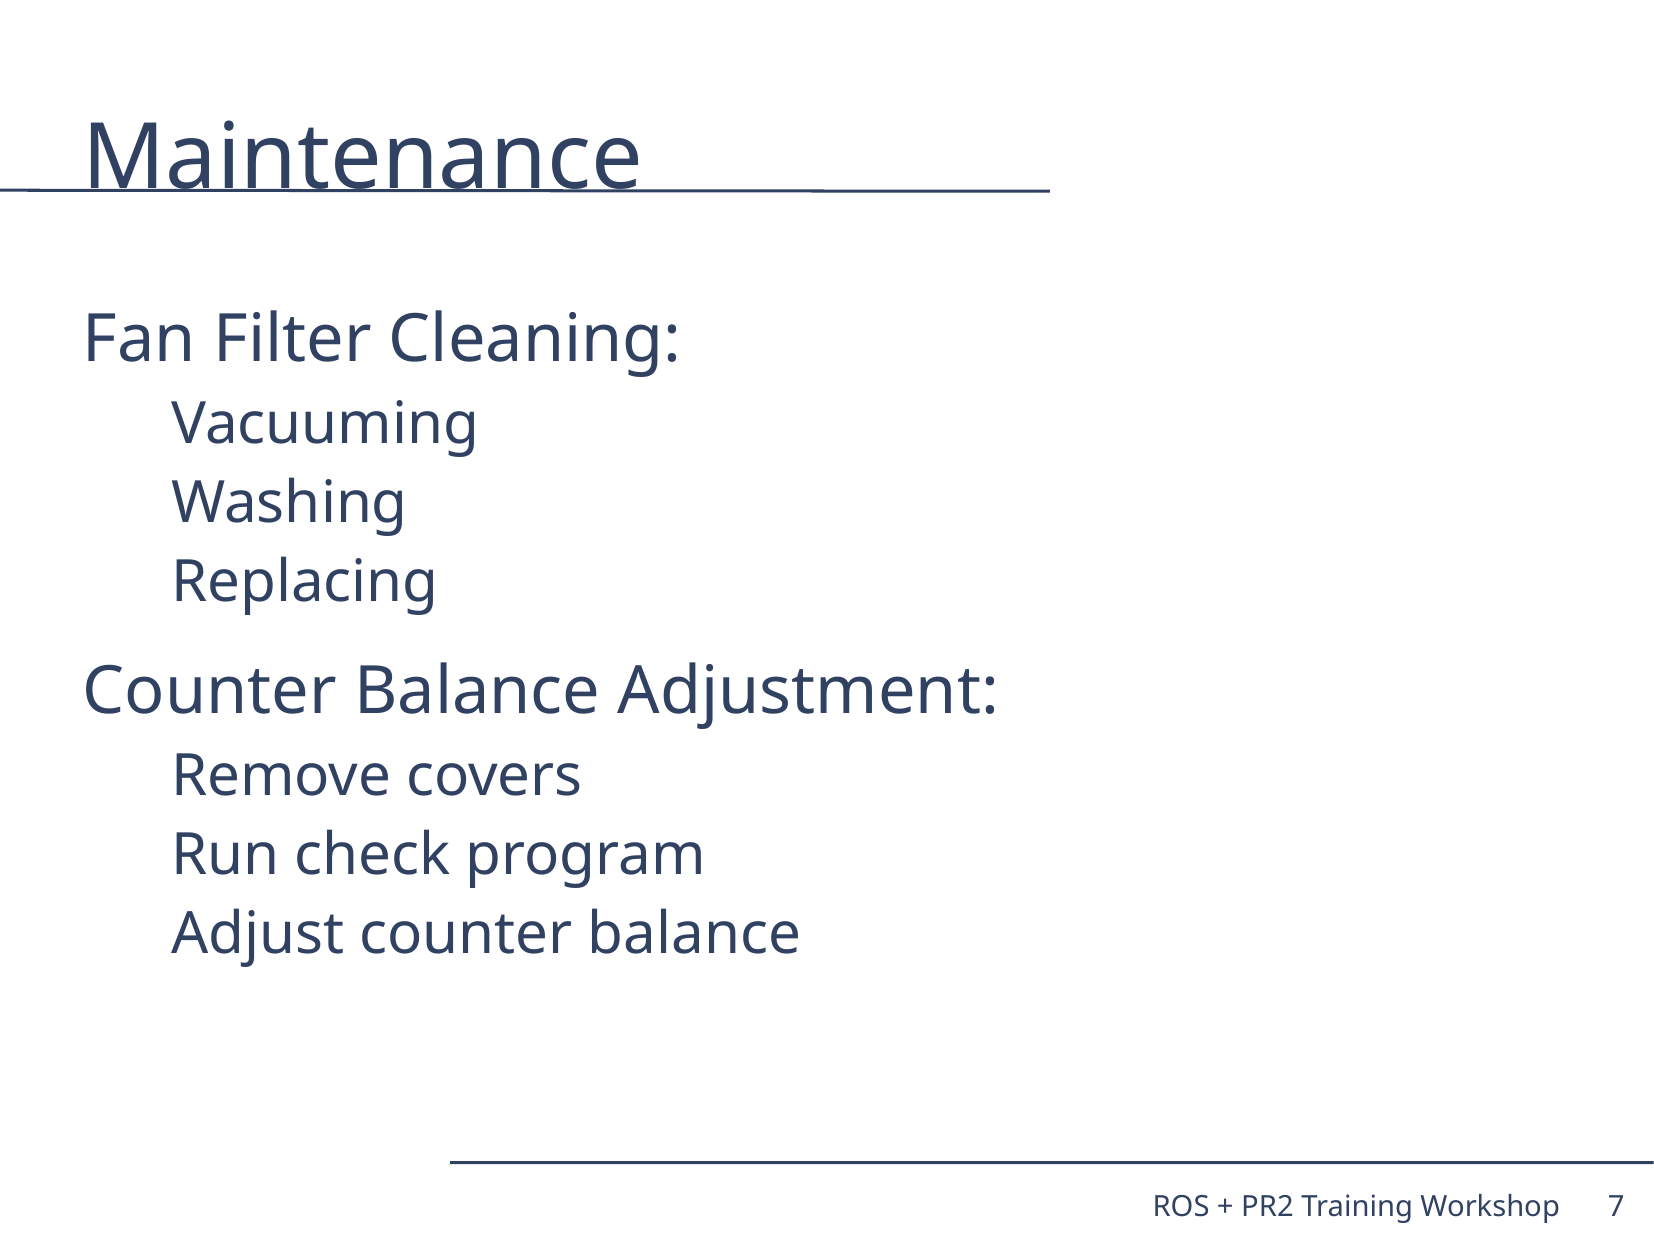

# Maintenance
Fan Filter Cleaning:
Vacuuming
Washing
Replacing
Counter Balance Adjustment:
Remove covers
Run check program
Adjust counter balance